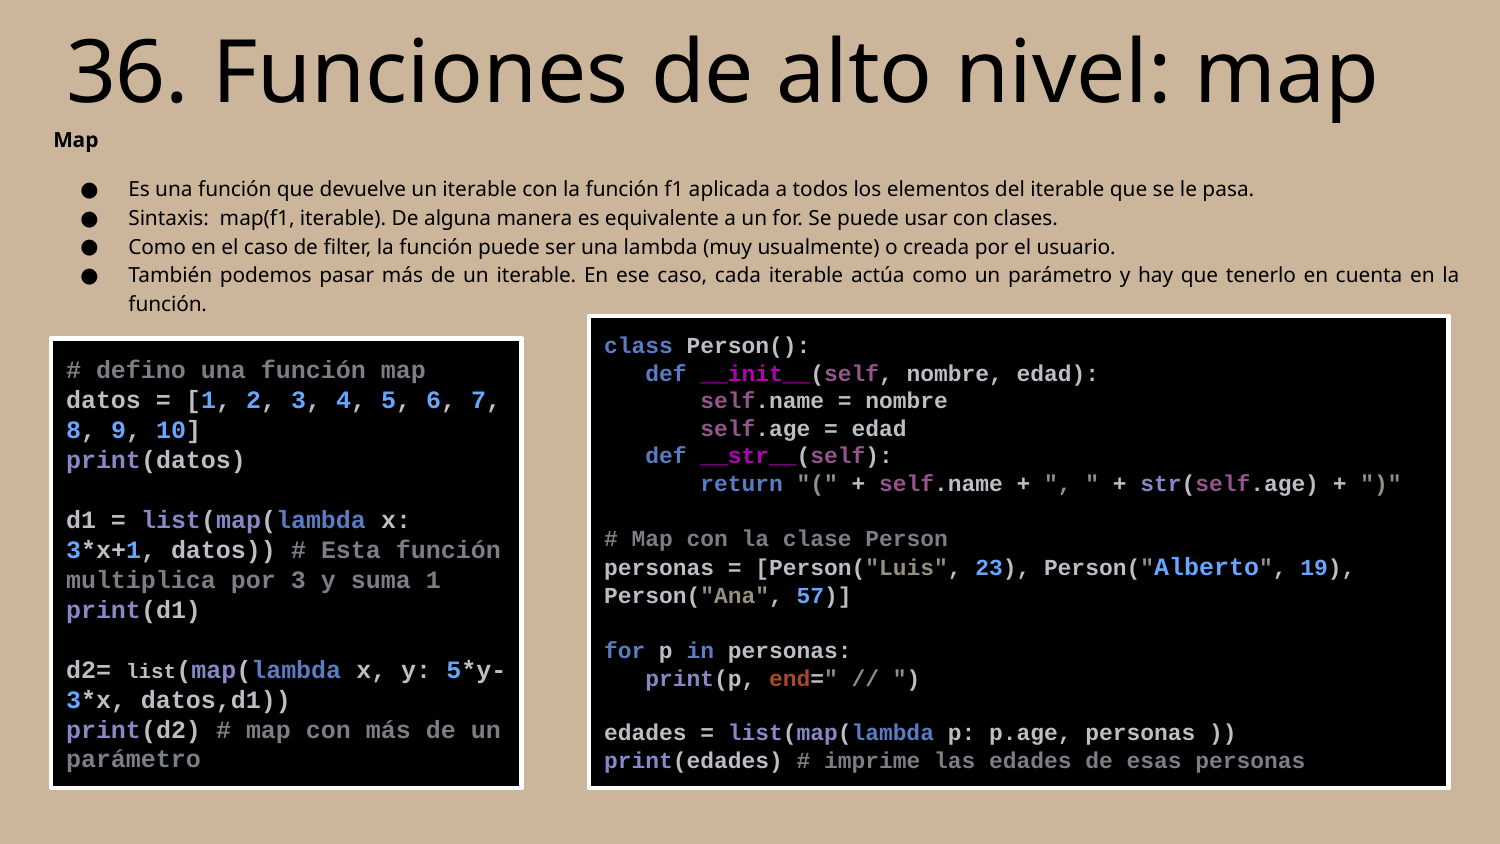

# 36. Funciones de alto nivel: map
Map
Es una función que devuelve un iterable con la función f1 aplicada a todos los elementos del iterable que se le pasa.
Sintaxis: map(f1, iterable). De alguna manera es equivalente a un for. Se puede usar con clases.
Como en el caso de filter, la función puede ser una lambda (muy usualmente) o creada por el usuario.
También podemos pasar más de un iterable. En ese caso, cada iterable actúa como un parámetro y hay que tenerlo en cuenta en la función.
class Person():
 def __init__(self, nombre, edad):
 self.name = nombre
 self.age = edad
 def __str__(self):
 return "(" + self.name + ", " + str(self.age) + ")"
# Map con la clase Person
personas = [Person("Luis", 23), Person("Alberto", 19), Person("Ana", 57)]
for p in personas:
 print(p, end=" // ")
edades = list(map(lambda p: p.age, personas ))
print(edades) # imprime las edades de esas personas
# defino una función map
datos = [1, 2, 3, 4, 5, 6, 7, 8, 9, 10]
print(datos)
d1 = list(map(lambda x: 3*x+1, datos)) # Esta función multiplica por 3 y suma 1
print(d1)
d2= list(map(lambda x, y: 5*y-3*x, datos,d1))
print(d2) # map con más de un parámetro